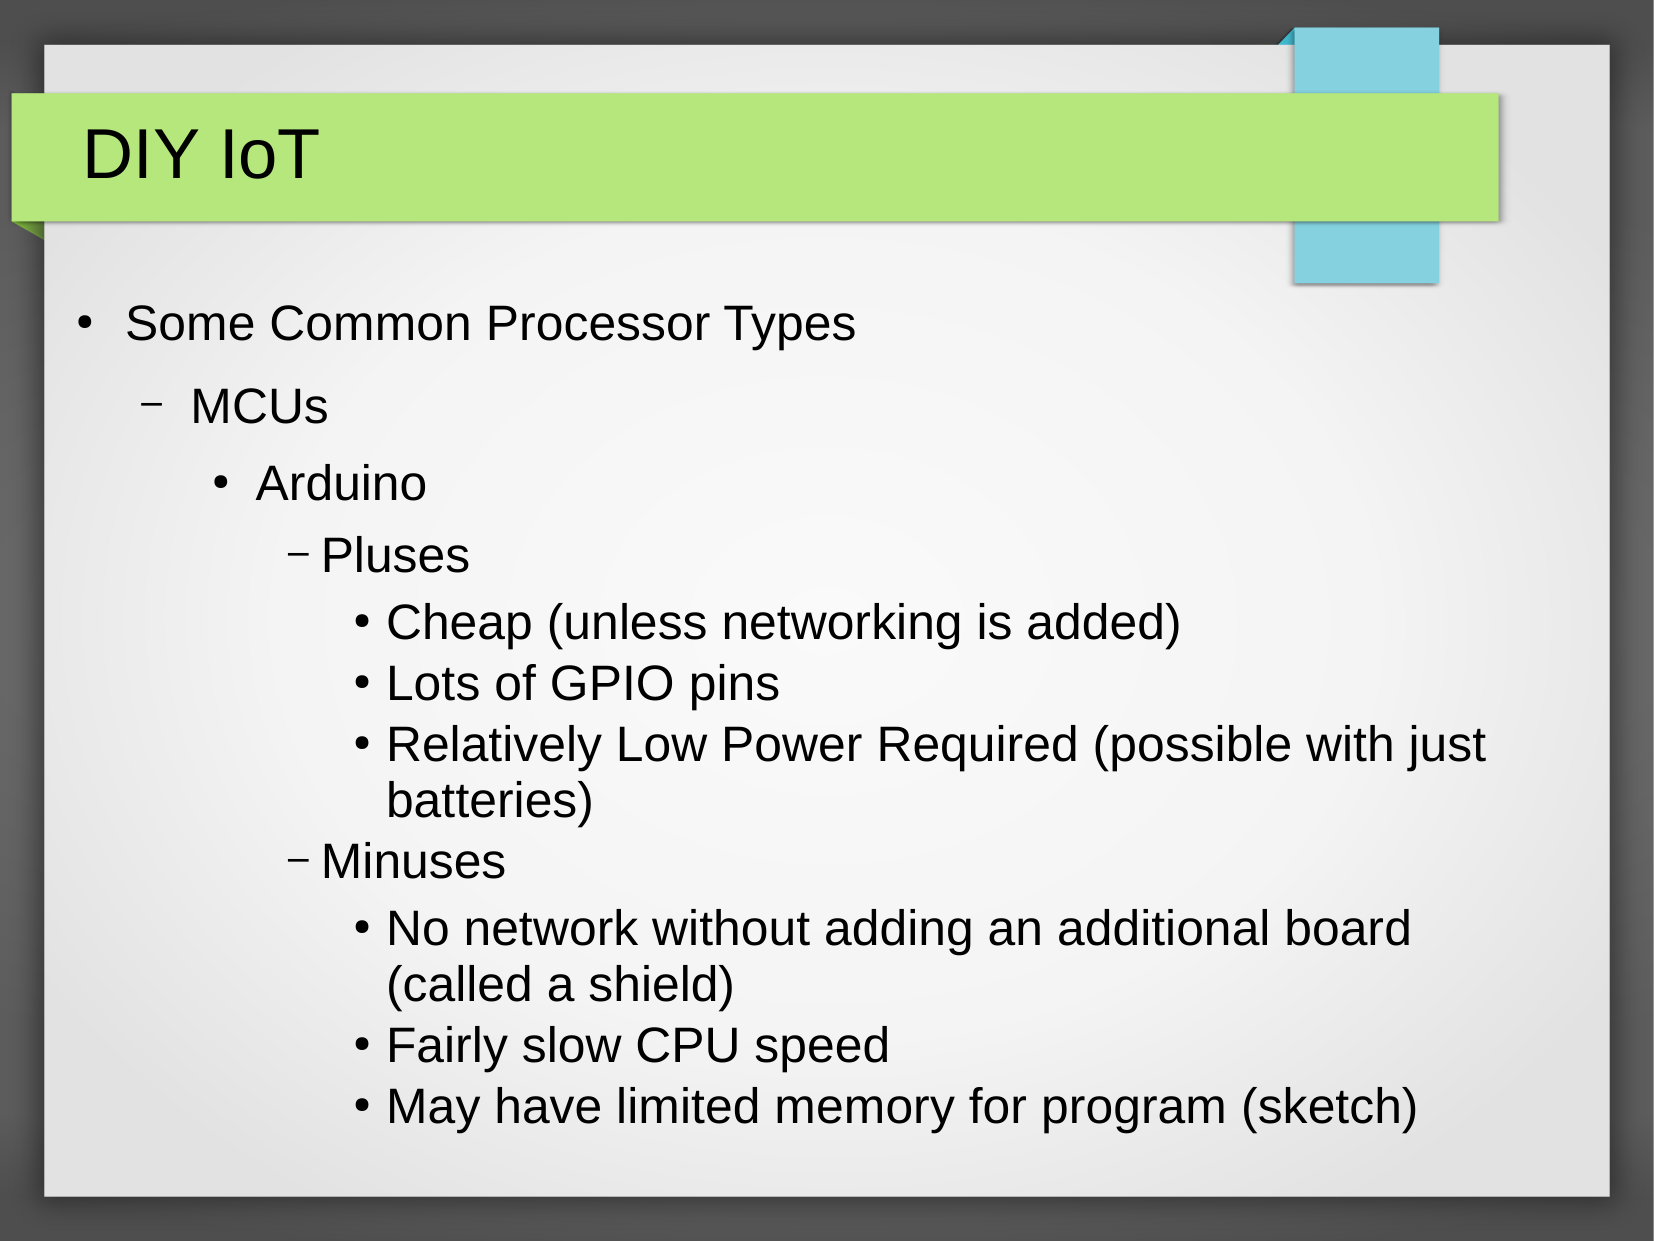

# DIY IoT
Some Common Processor Types
MCUs
Arduino
Pluses
Cheap (unless networking is added)
Lots of GPIO pins
Relatively Low Power Required (possible with just batteries)
Minuses
No network without adding an additional board (called a shield)
Fairly slow CPU speed
May have limited memory for program (sketch)